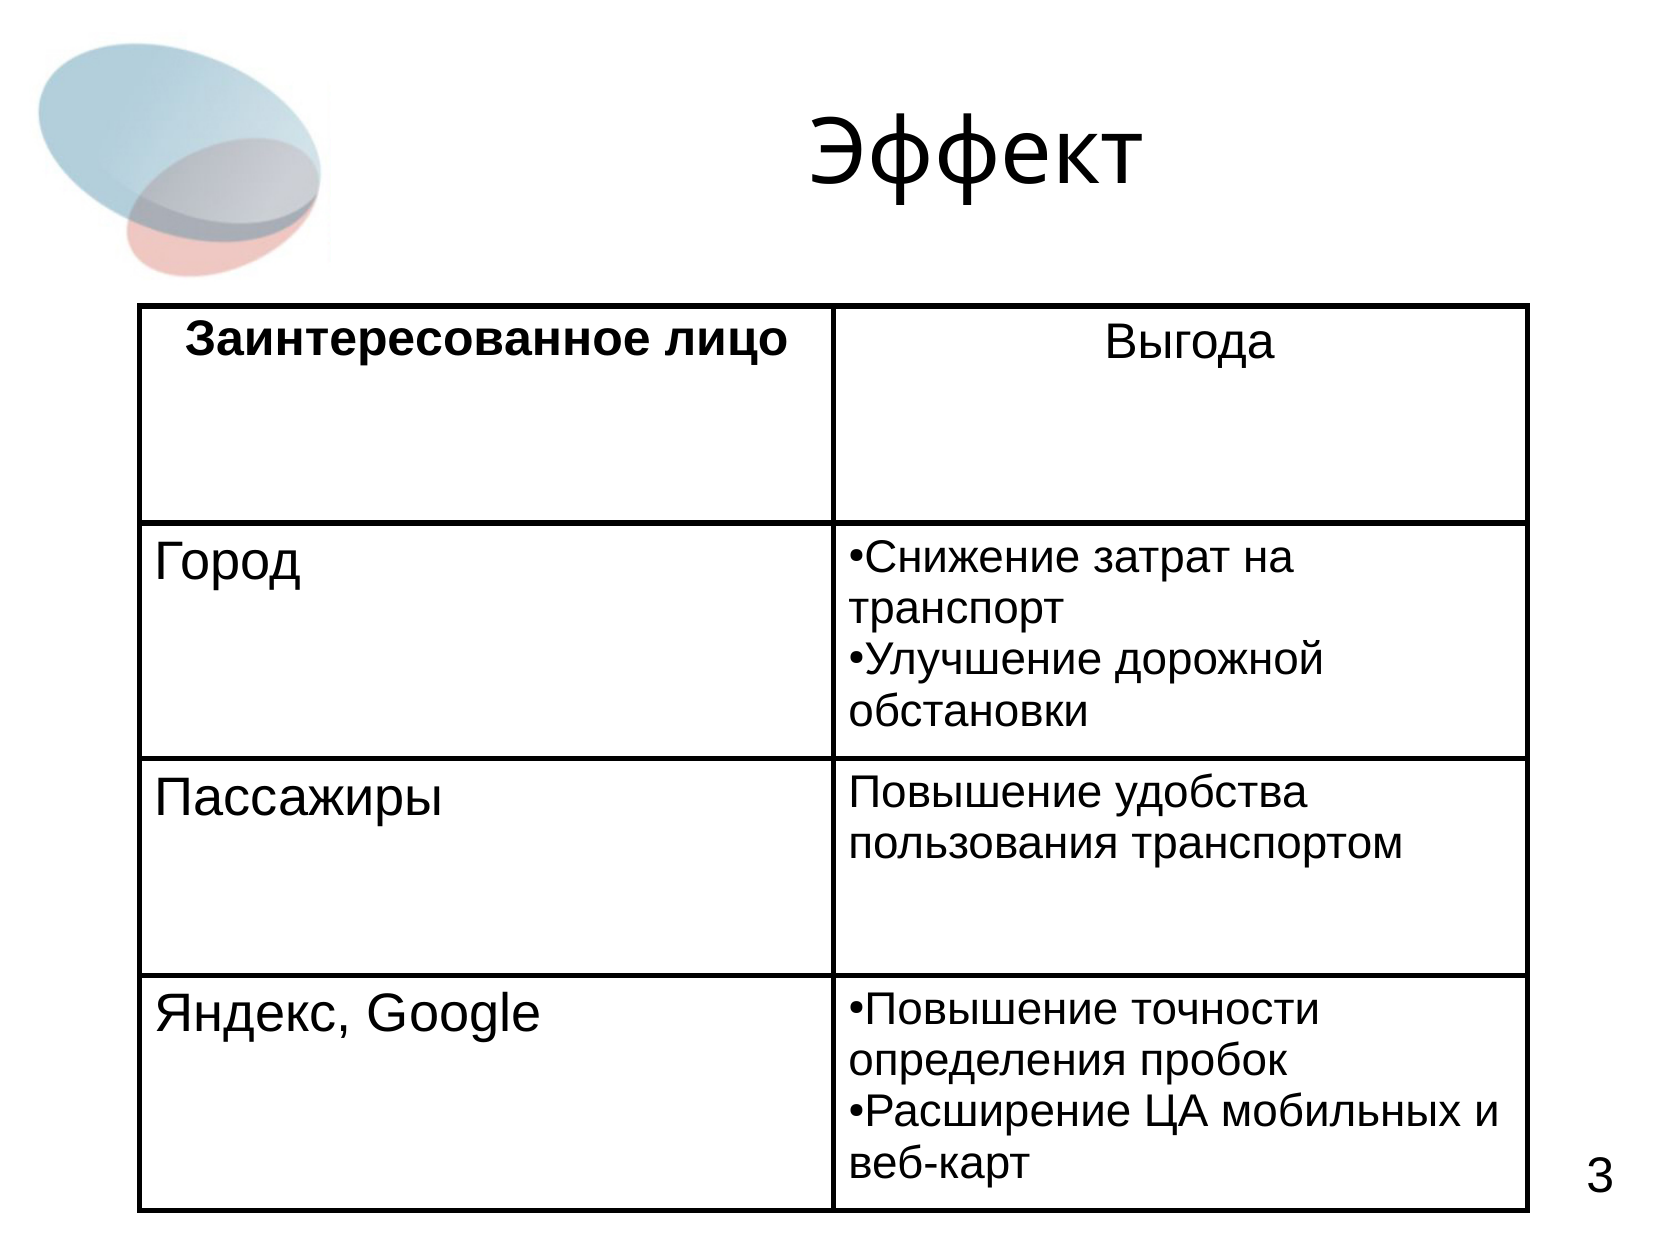

Эффект
| Заинтересованное лицо | Выгода |
| --- | --- |
| Город | Снижение затрат на транспорт Улучшение дорожной обстановки |
| Пассажиры | Повышение удобства пользования транспортом |
| Яндекс, Google | Повышение точности определения пробок Расширение ЦА мобильных и веб-карт |
3